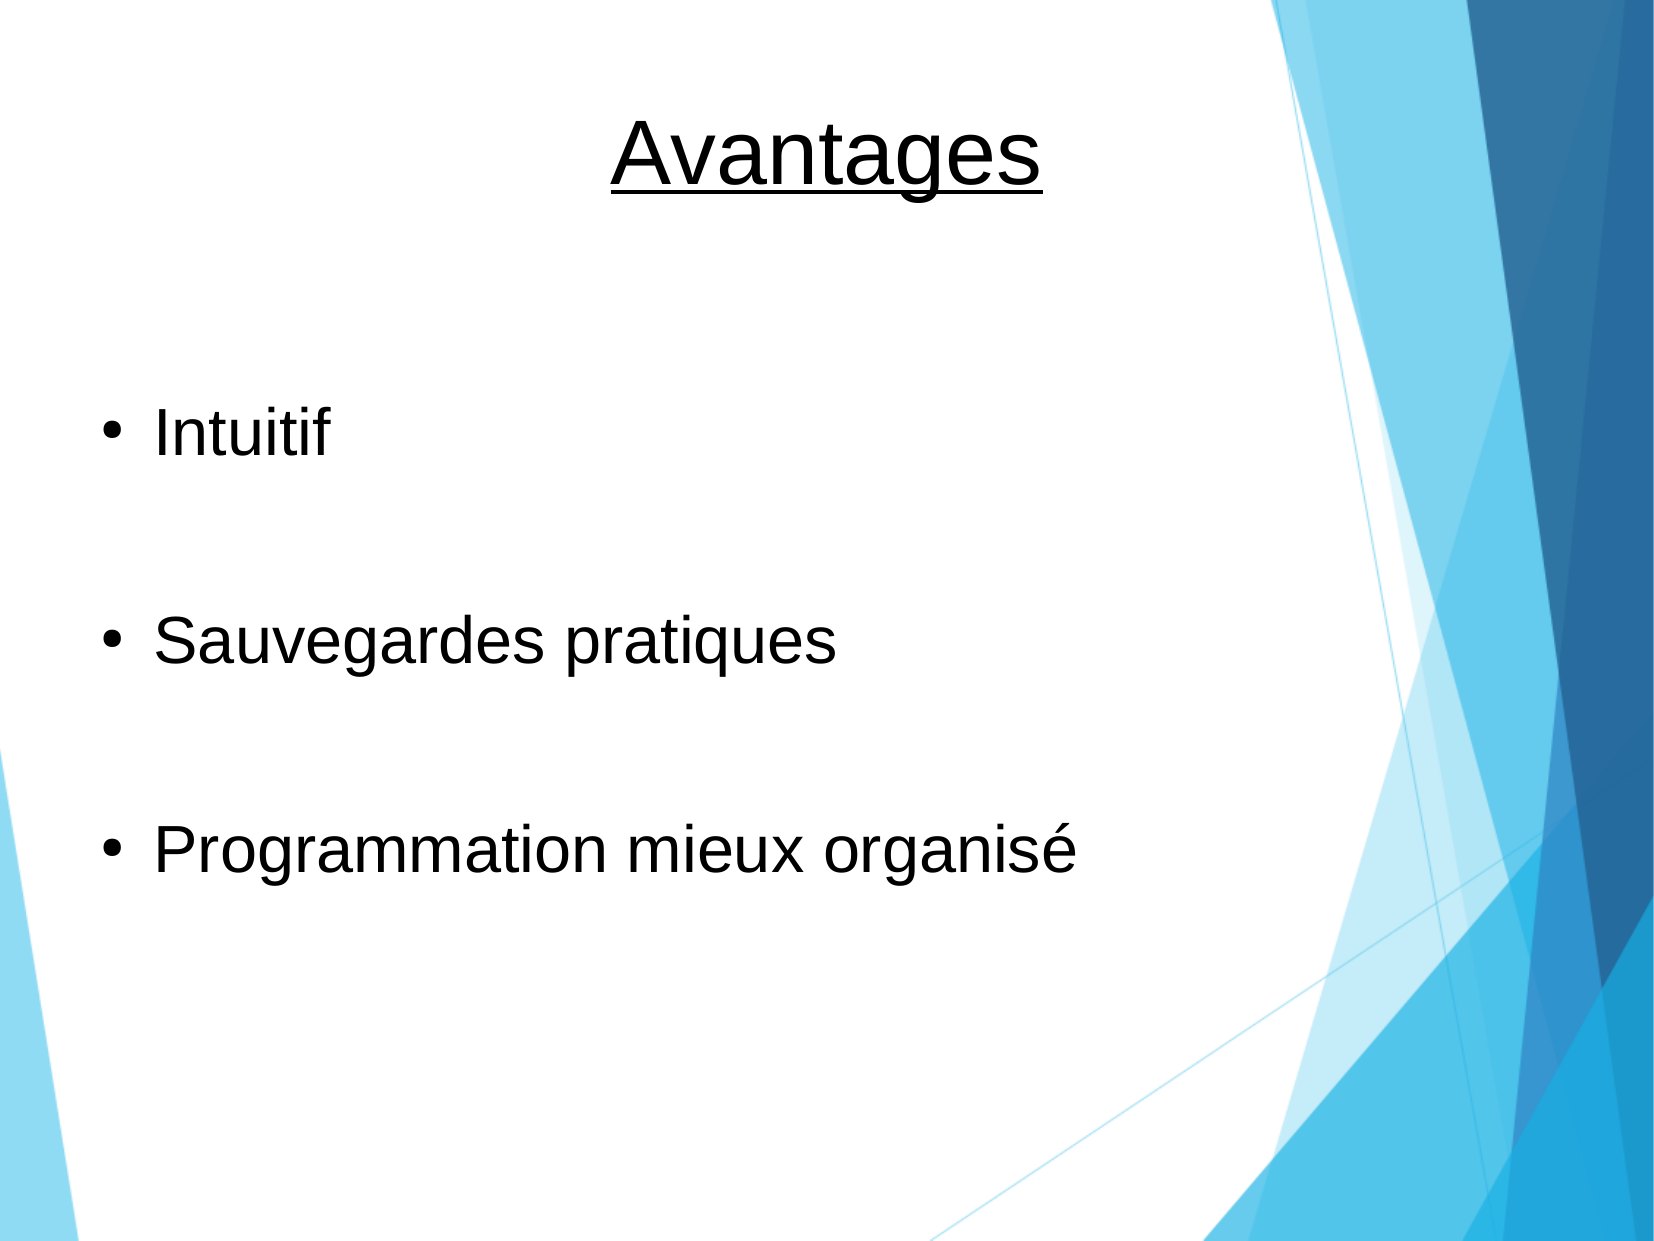

# Avantages
Intuitif
Sauvegardes pratiques
Programmation mieux organisé